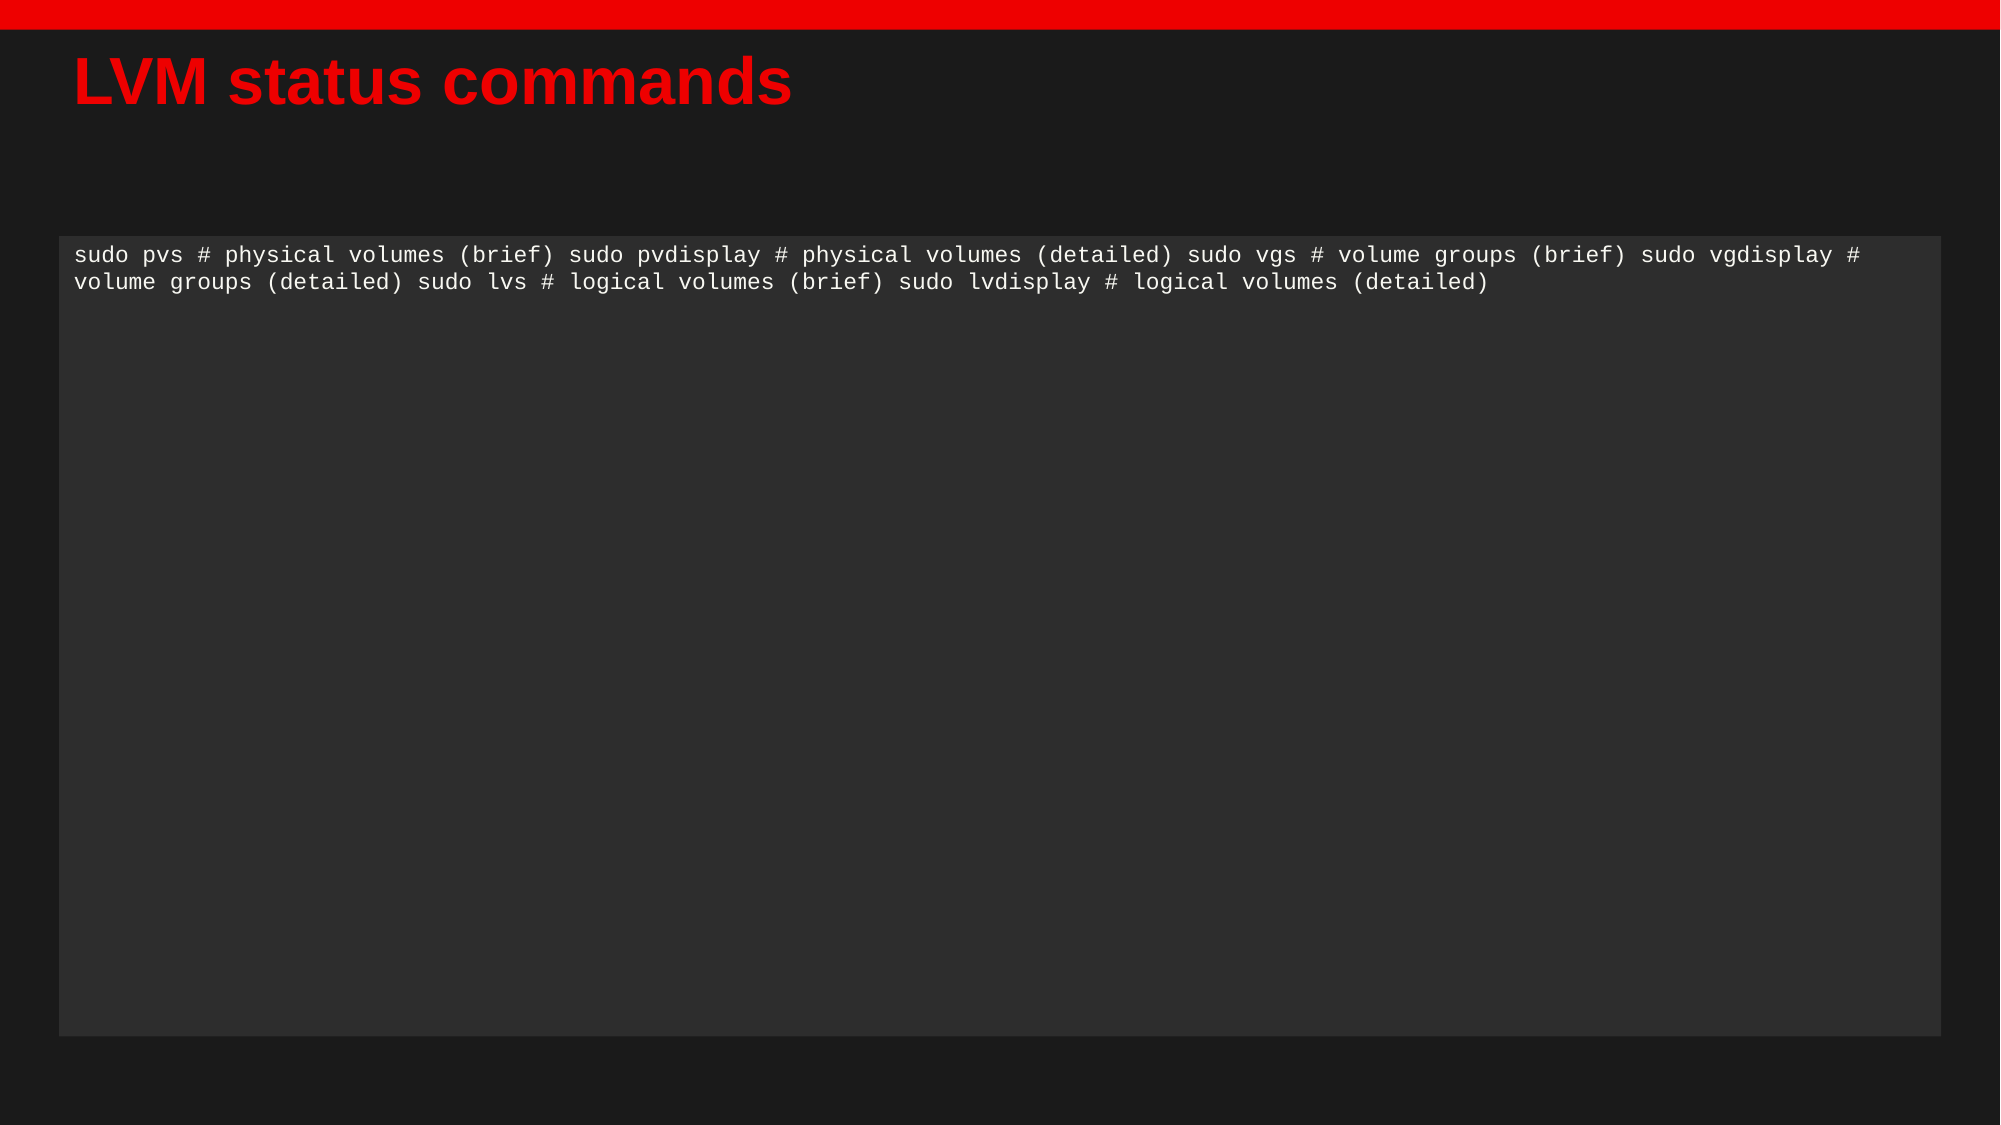

LVM status commands
sudo pvs # physical volumes (brief) sudo pvdisplay # physical volumes (detailed) sudo vgs # volume groups (brief) sudo vgdisplay # volume groups (detailed) sudo lvs # logical volumes (brief) sudo lvdisplay # logical volumes (detailed)